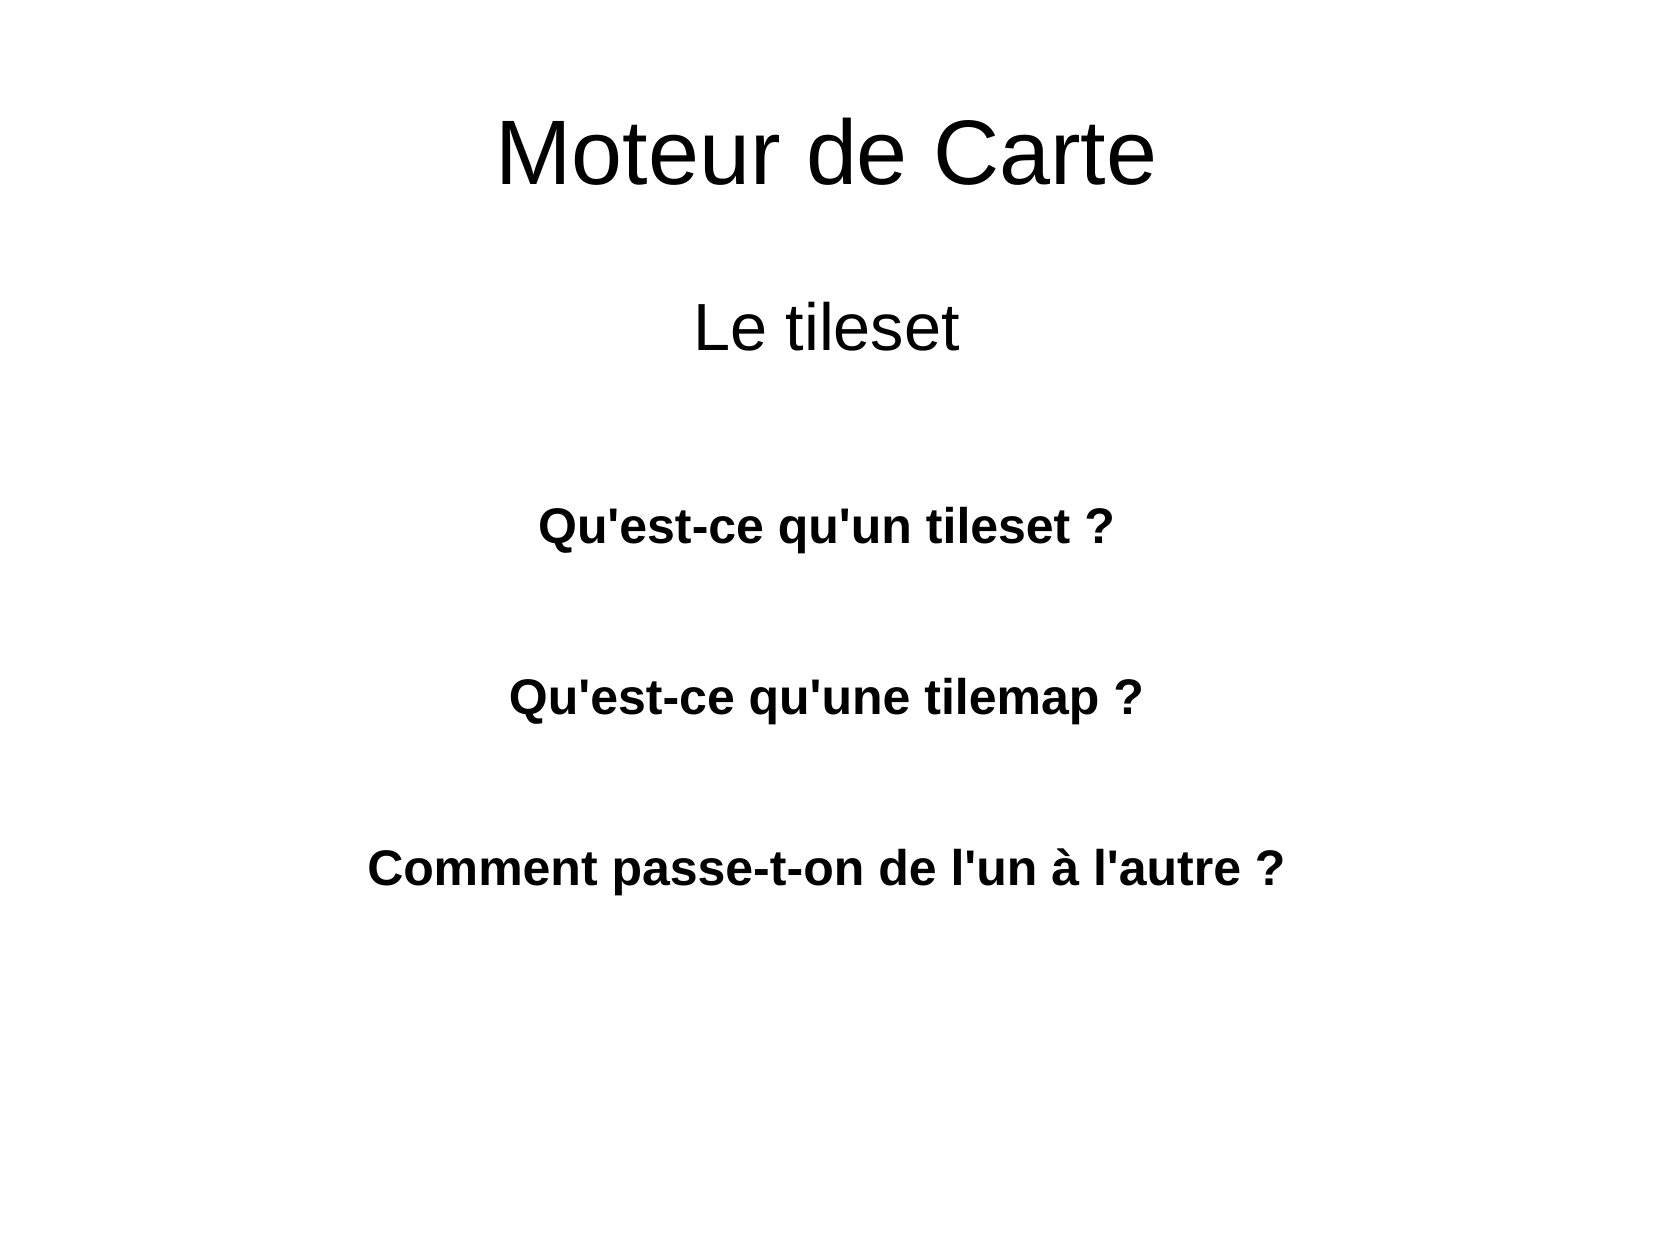

# Moteur de Carte
Le tileset
Qu'est-ce qu'un tileset ?
Qu'est-ce qu'une tilemap ?
Comment passe-t-on de l'un à l'autre ?